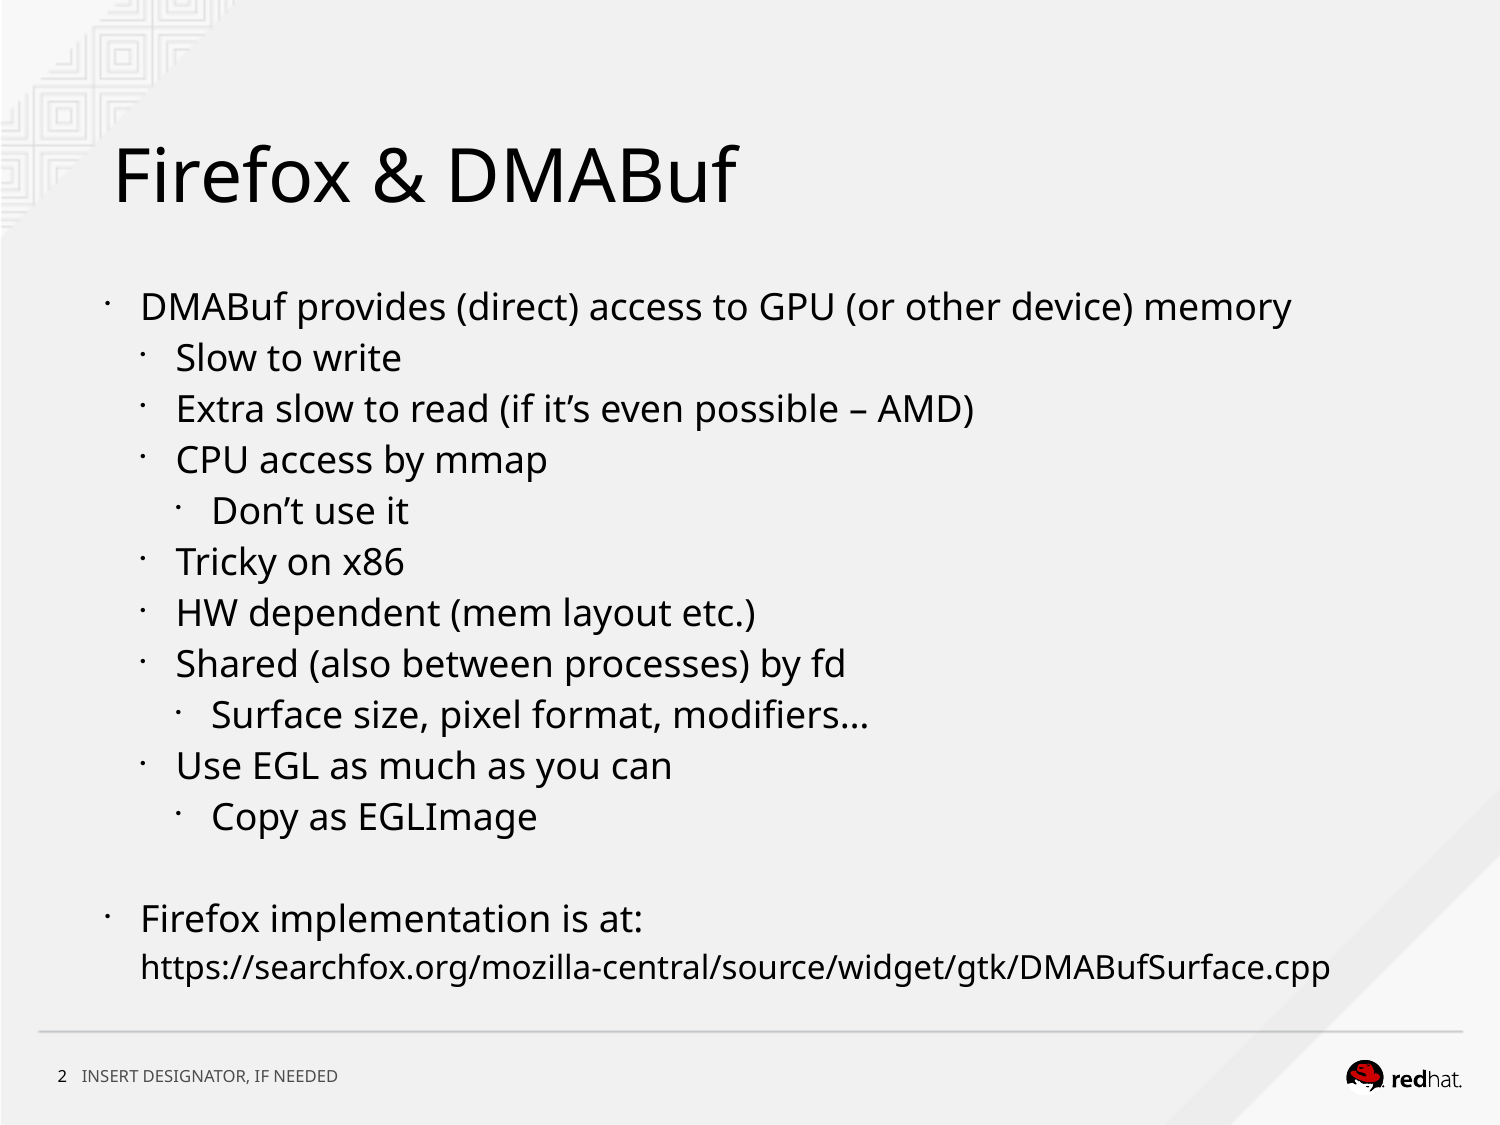

# Firefox & DMABuf
DMABuf provides (direct) access to GPU (or other device) memory
Slow to write
Extra slow to read (if it’s even possible – AMD)
CPU access by mmap
Don’t use it
Tricky on x86
HW dependent (mem layout etc.)
Shared (also between processes) by fd
Surface size, pixel format, modifiers…
Use EGL as much as you can
Copy as EGLImage
Firefox implementation is at:https://searchfox.org/mozilla-central/source/widget/gtk/DMABufSurface.cpp
2
INSERT DESIGNATOR, IF NEEDED